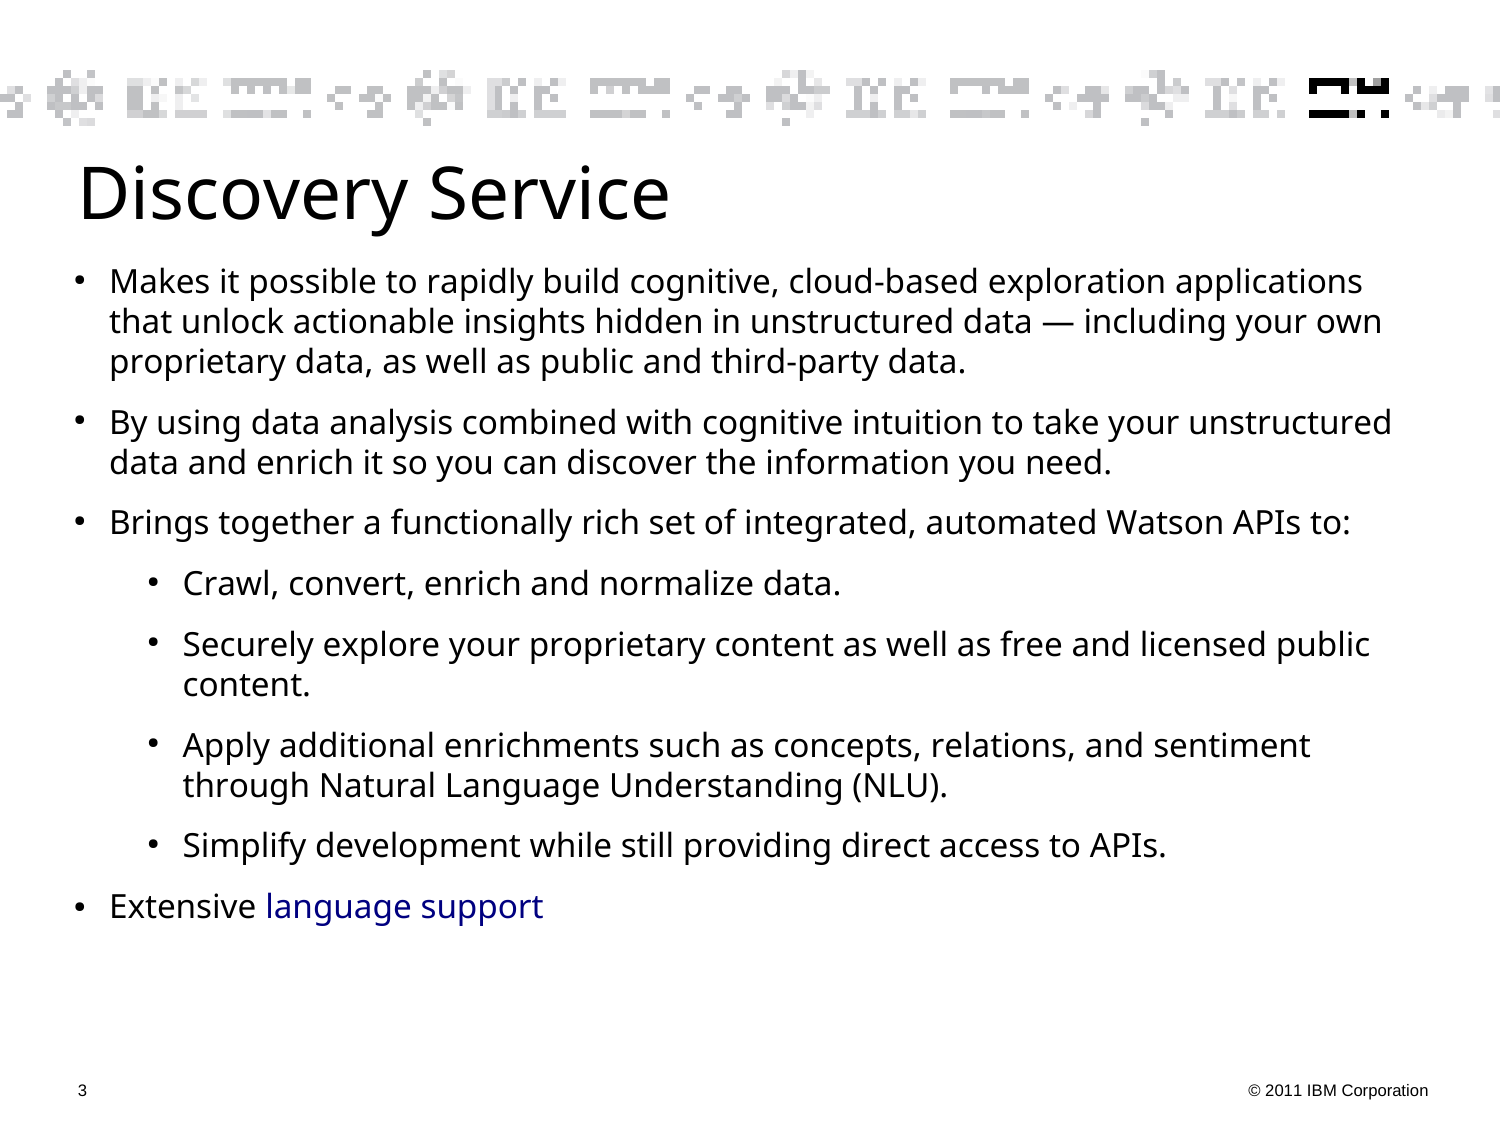

# Discovery Service
Makes it possible to rapidly build cognitive, cloud-based exploration applications that unlock actionable insights hidden in unstructured data — including your own proprietary data, as well as public and third-party data.
By using data analysis combined with cognitive intuition to take your unstructured data and enrich it so you can discover the information you need.
Brings together a functionally rich set of integrated, automated Watson APIs to:
Crawl, convert, enrich and normalize data.
Securely explore your proprietary content as well as free and licensed public content.
Apply additional enrichments such as concepts, relations, and sentiment through Natural Language Understanding (NLU).
Simplify development while still providing direct access to APIs.
Extensive language support
3